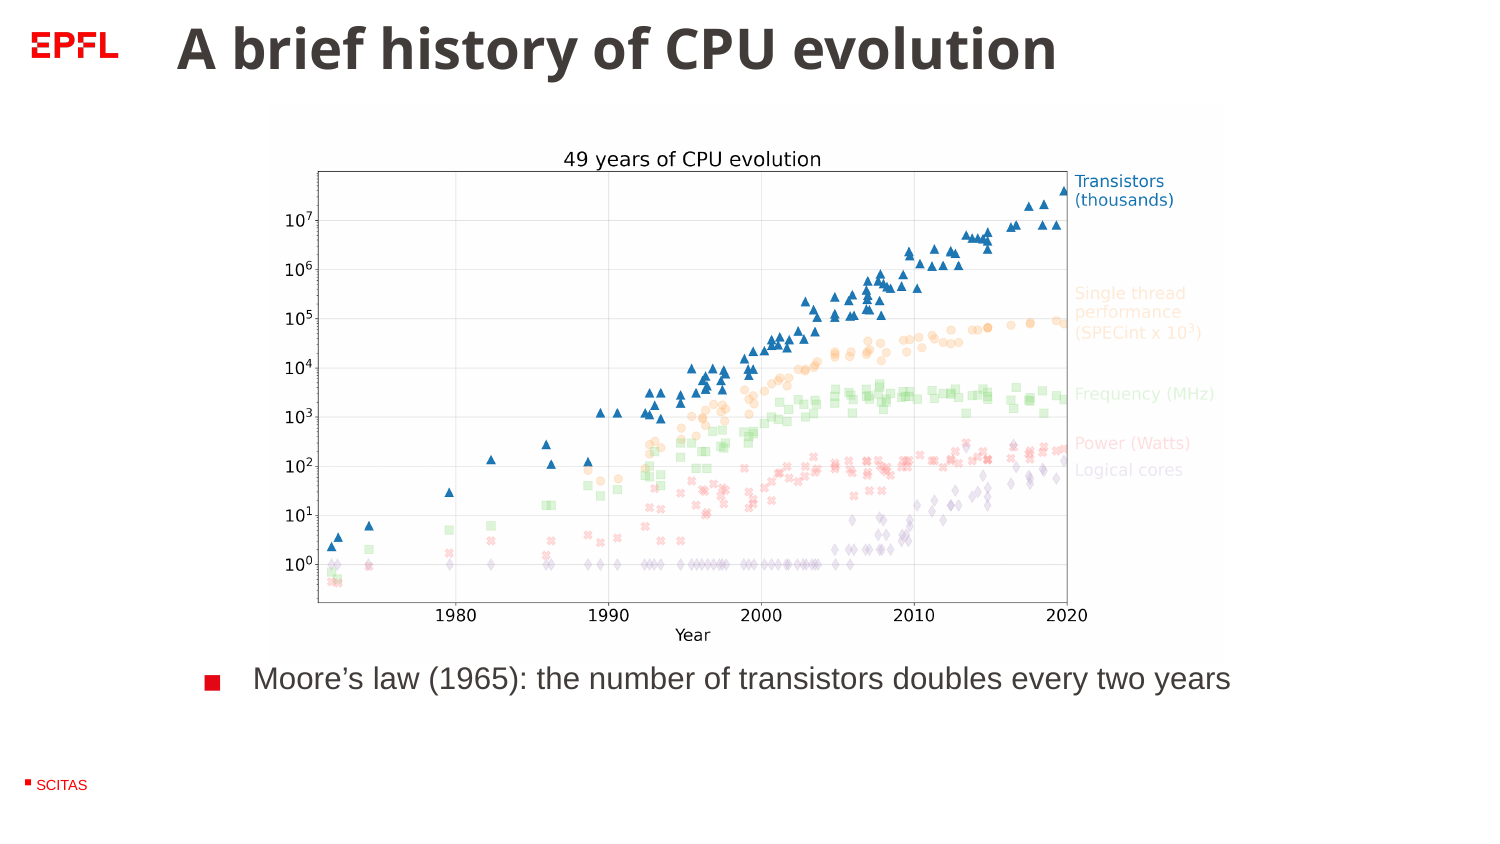

A brief history of CPU evolution
# Moore’s law (1965): the number of transistors doubles every two years